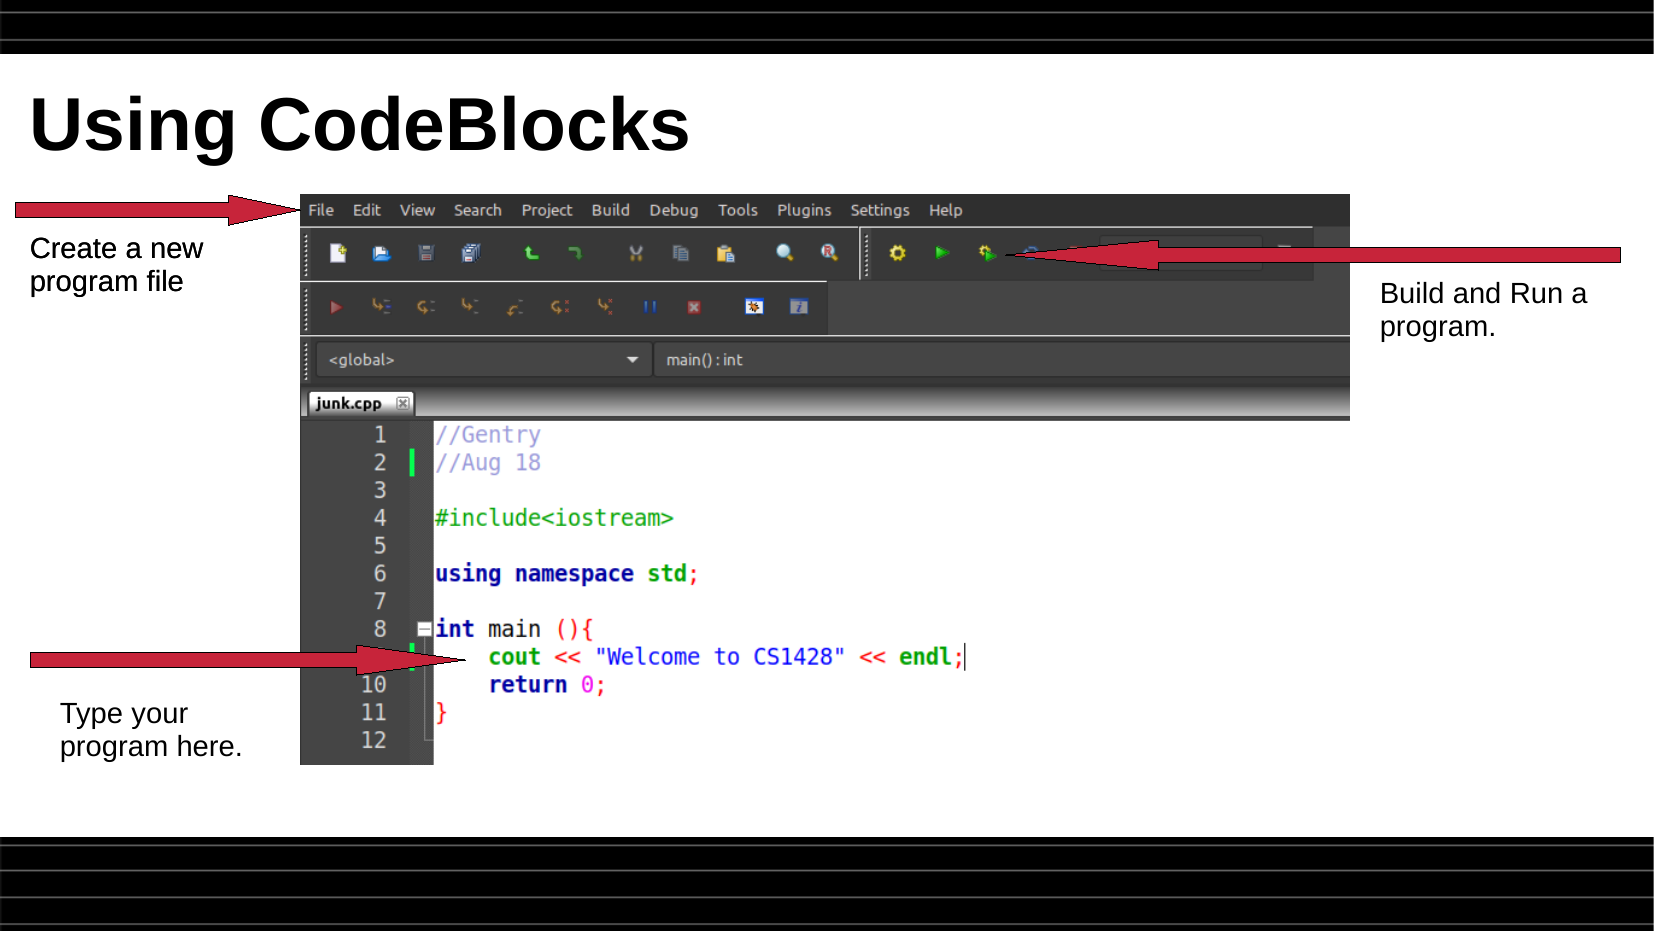

Using CodeBlocks
Create a new program file
Create a new program file
Build and Run a program.
Type your program here.